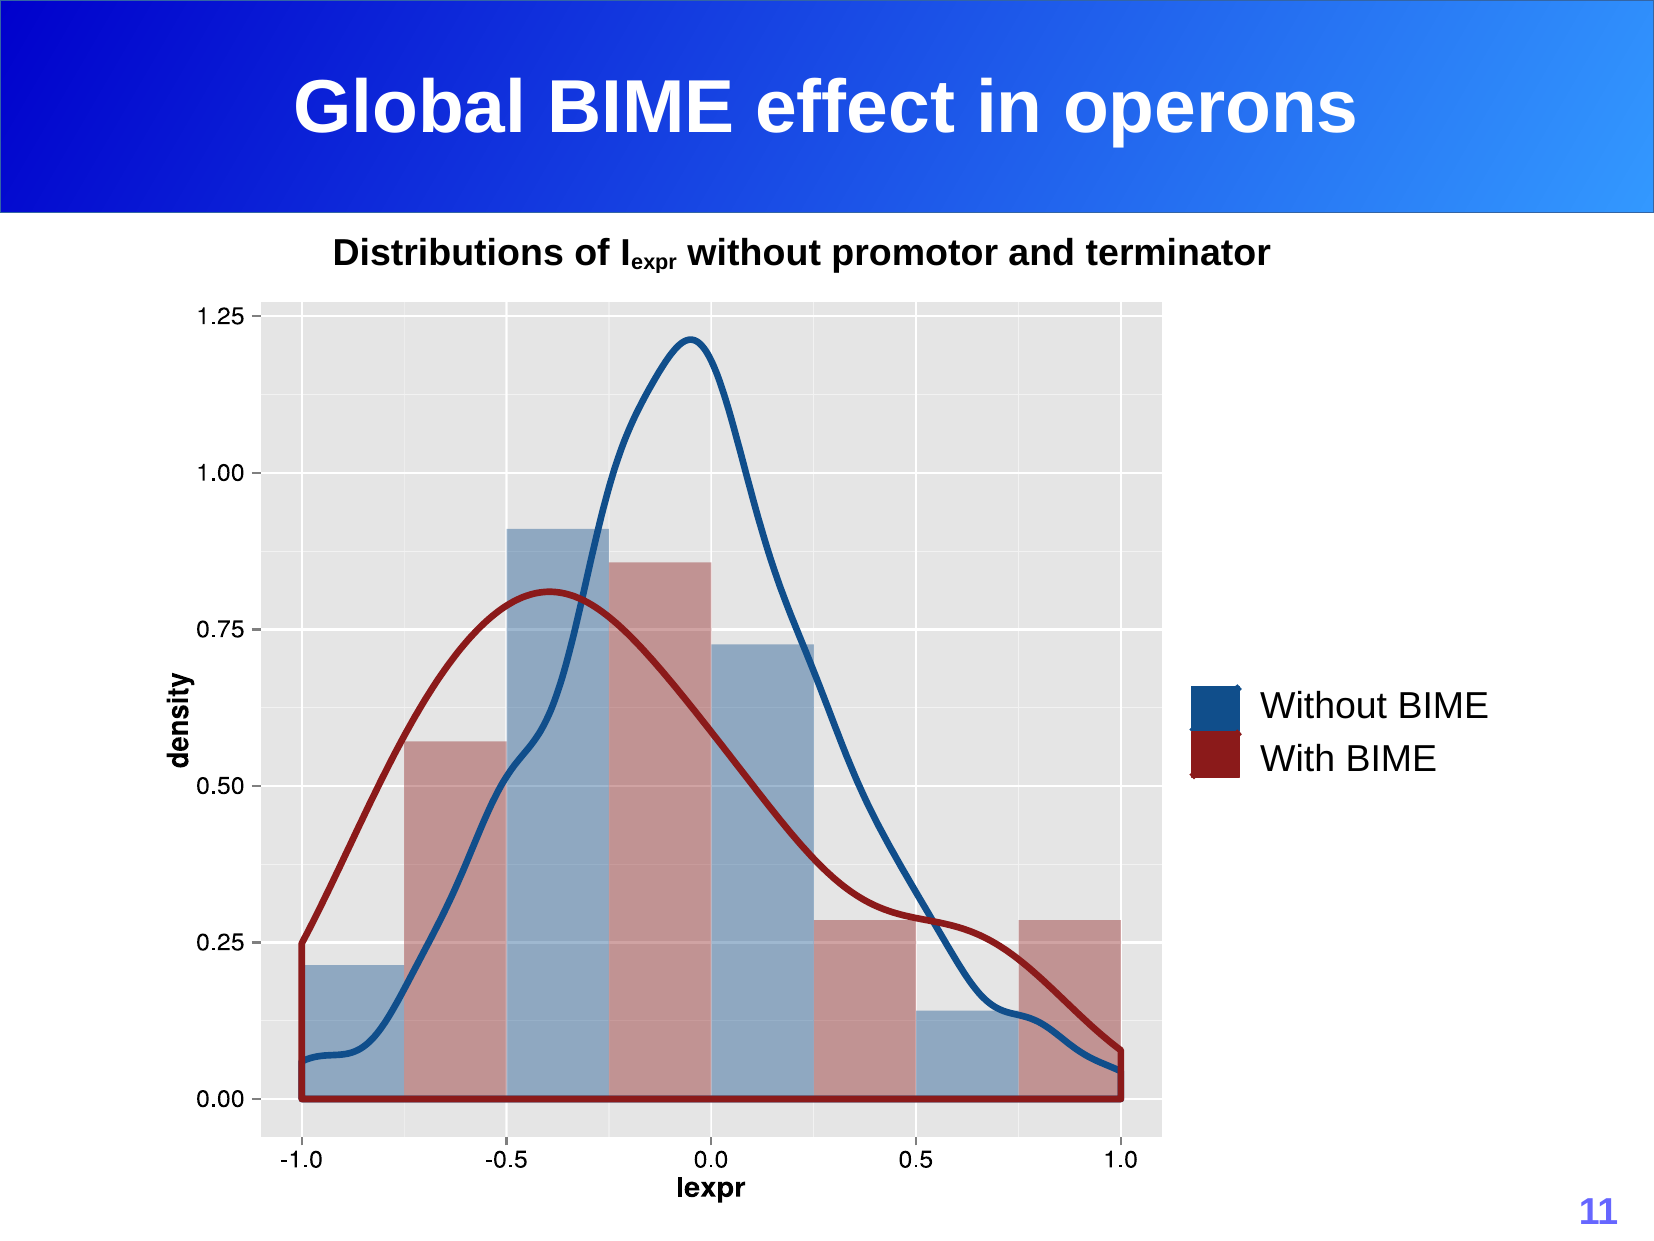

# Global BIME effect in operons
Distributions of Iexpr without promotor and terminator
Without BIME
With BIME
11